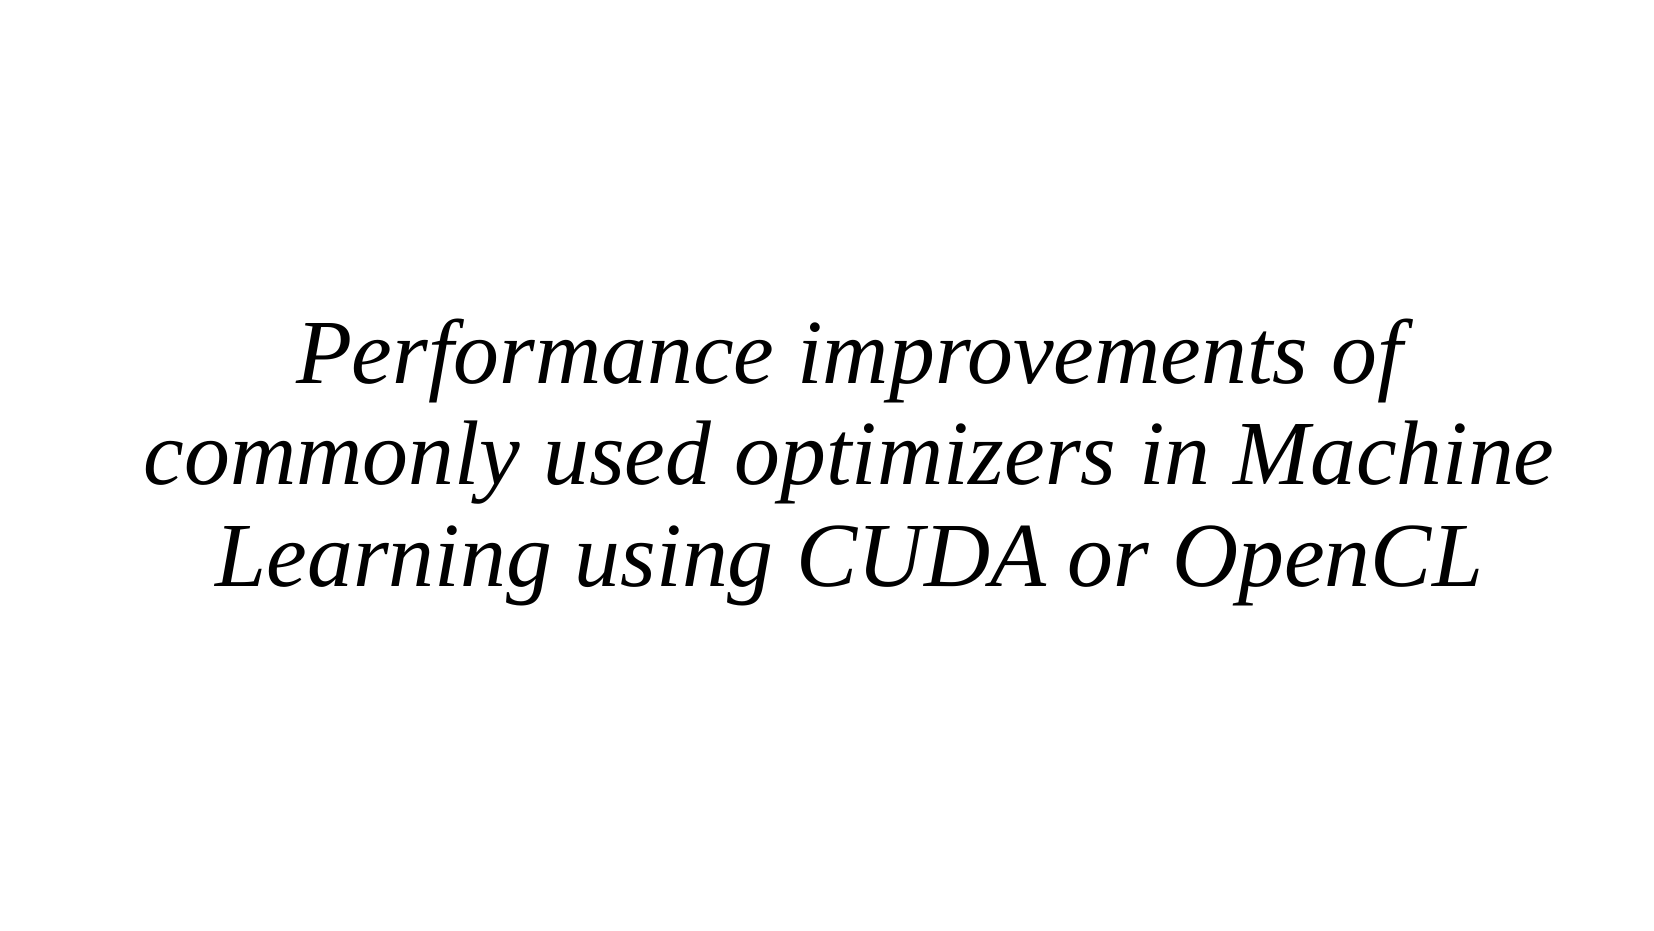

# Performance improvements of commonly used optimizers in Machine Learning using CUDA or OpenCL